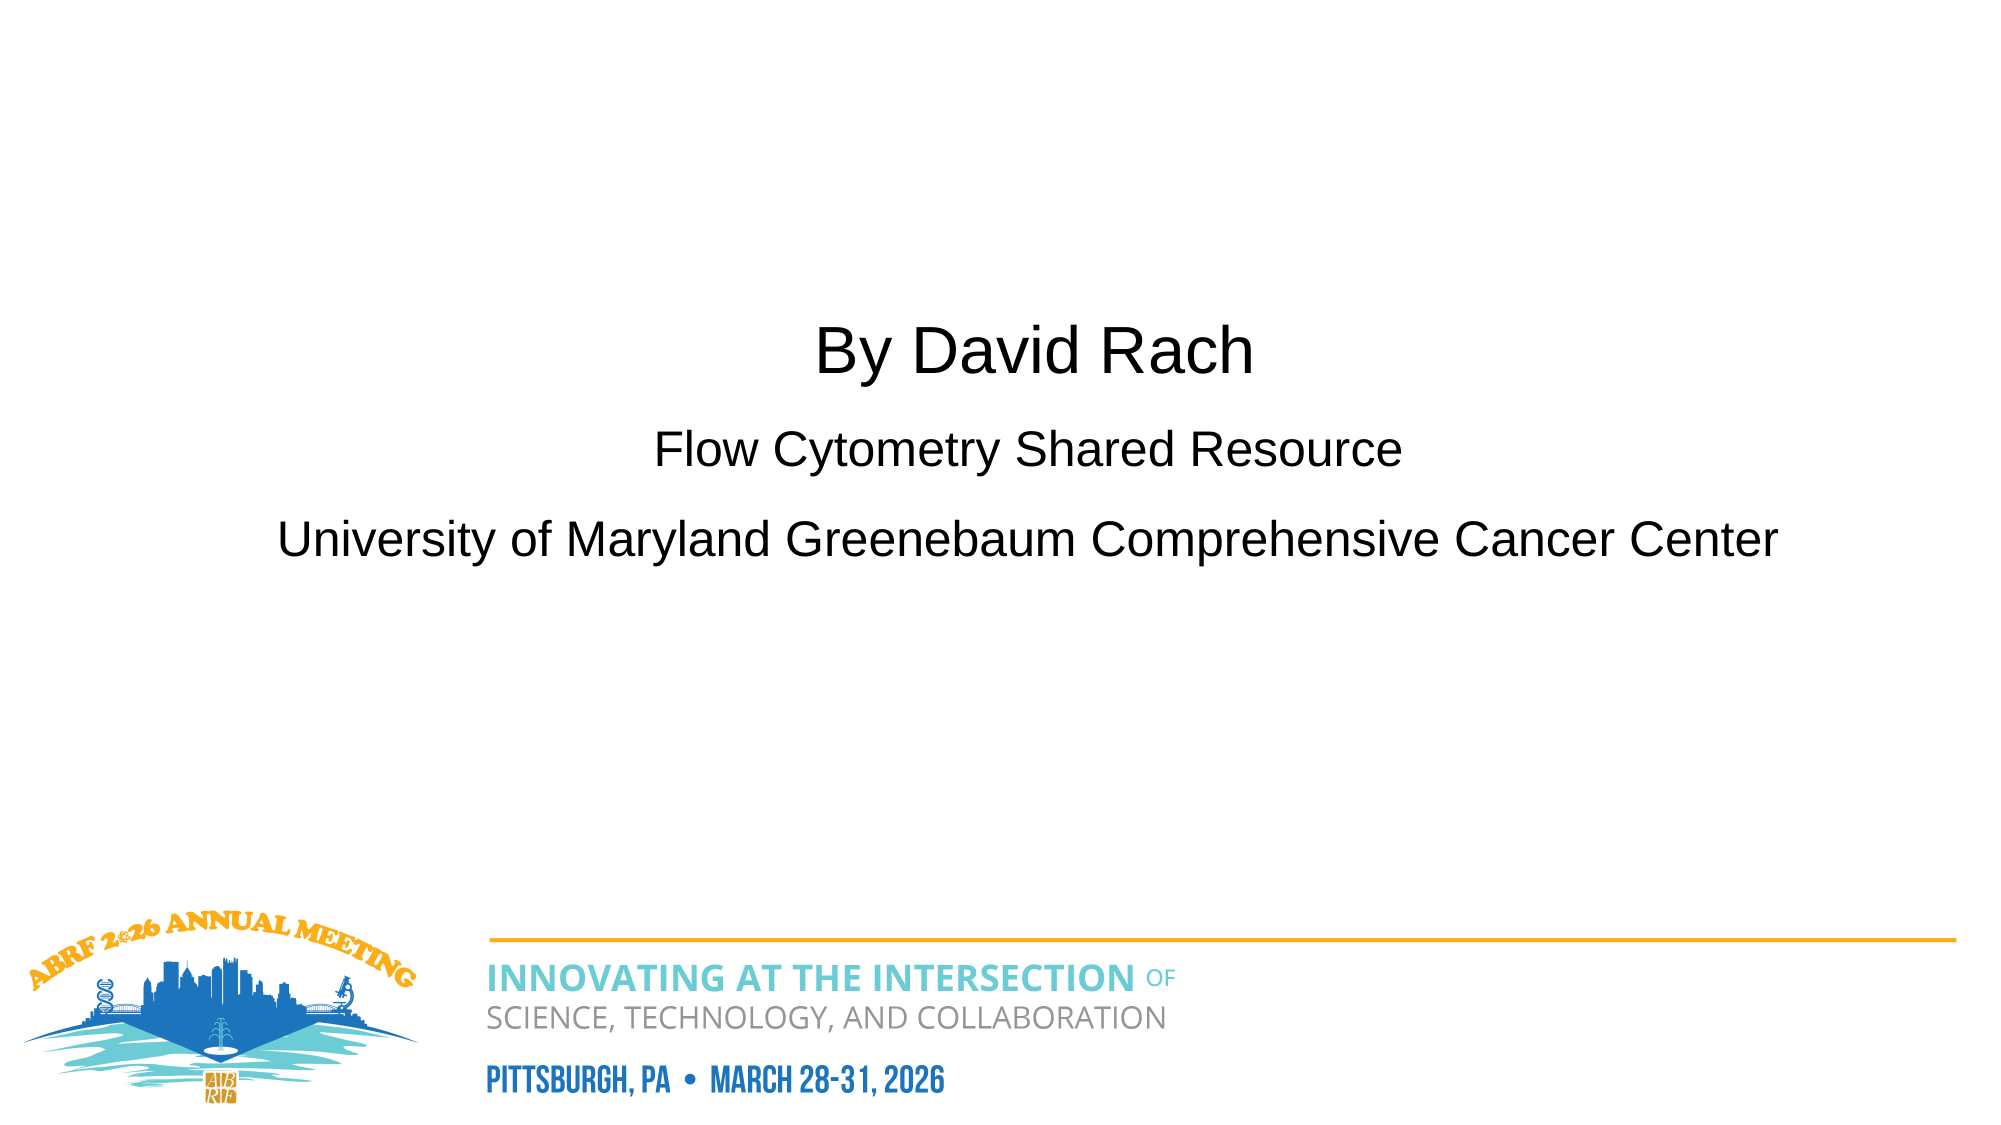

#
By David Rach
Flow Cytometry Shared Resource
University of Maryland Greenebaum Comprehensive Cancer Center